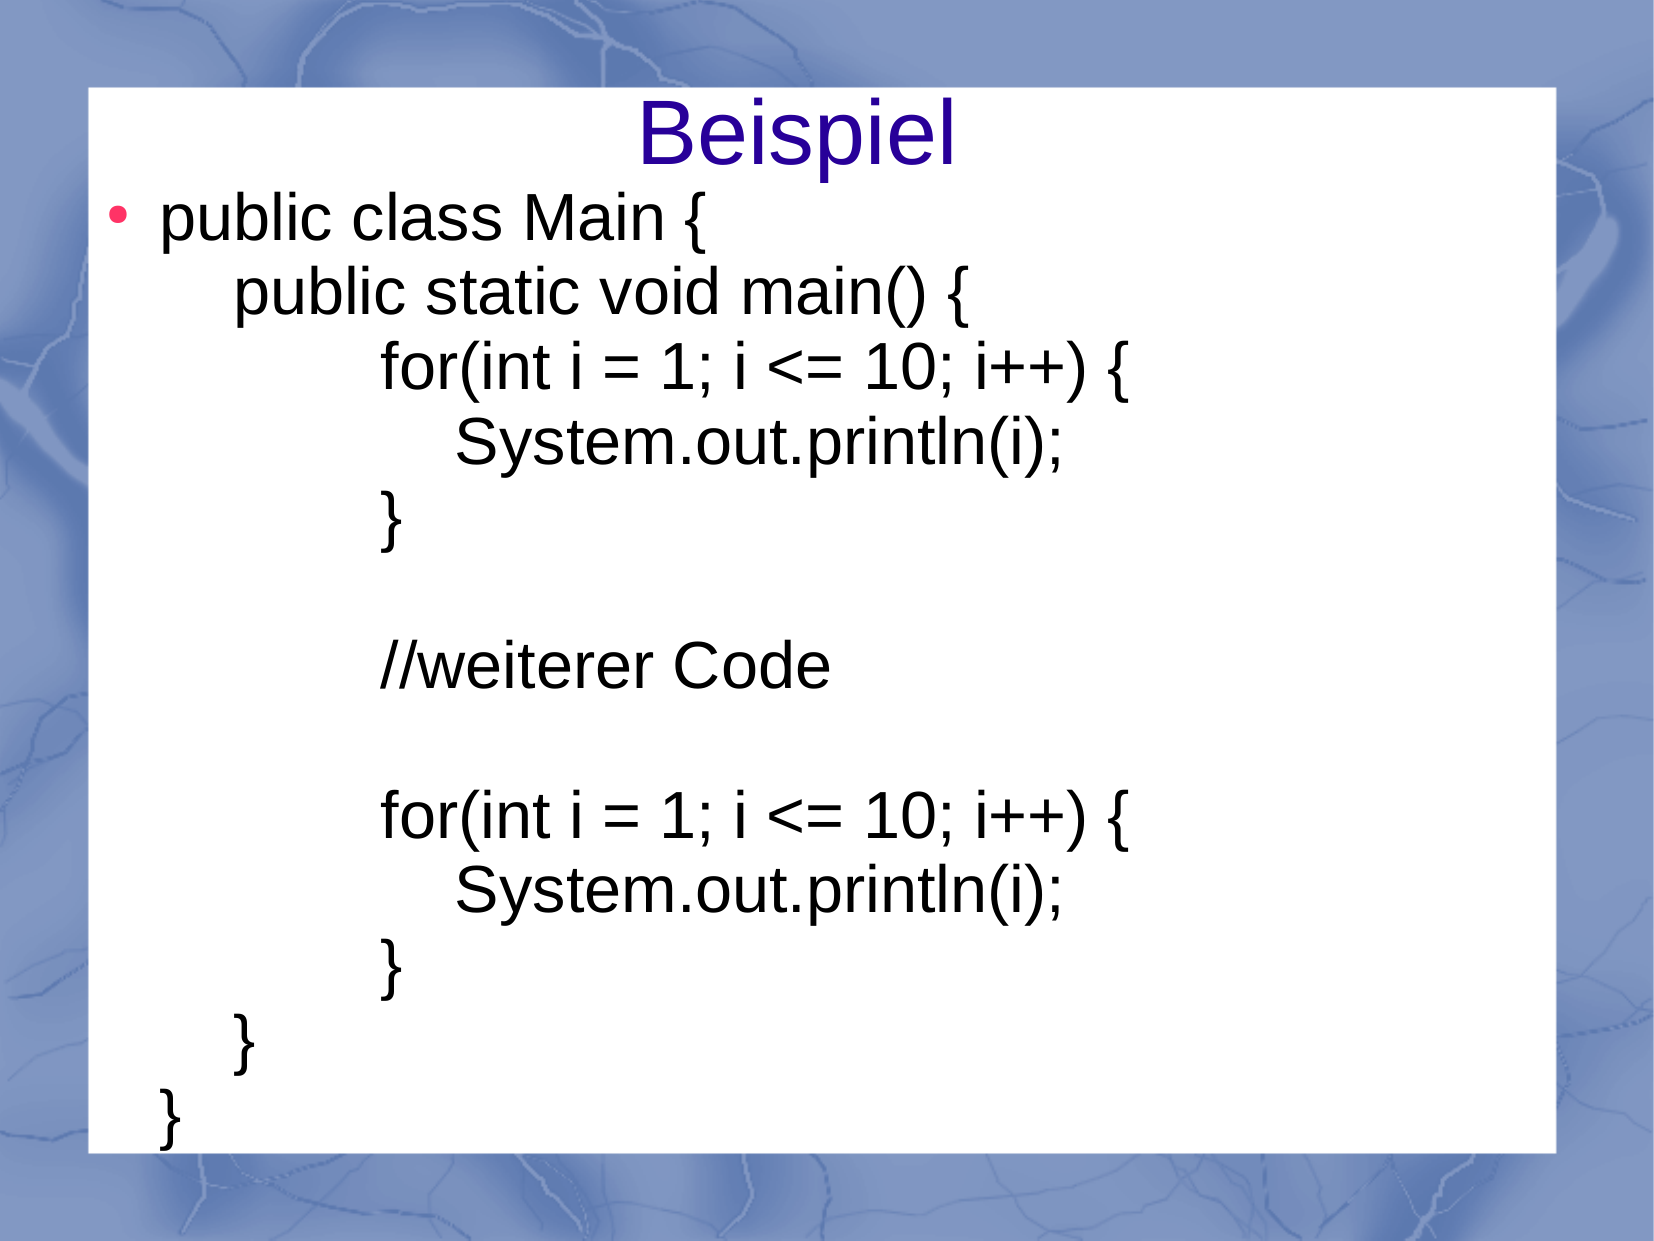

# Beispiel
public class Main {
	public static void main() {
			for(int i = 1; i <= 10; i++) {
				System.out.println(i);
			}
			//weiterer Code
			for(int i = 1; i <= 10; i++) {
				System.out.println(i);
			}
	}
}